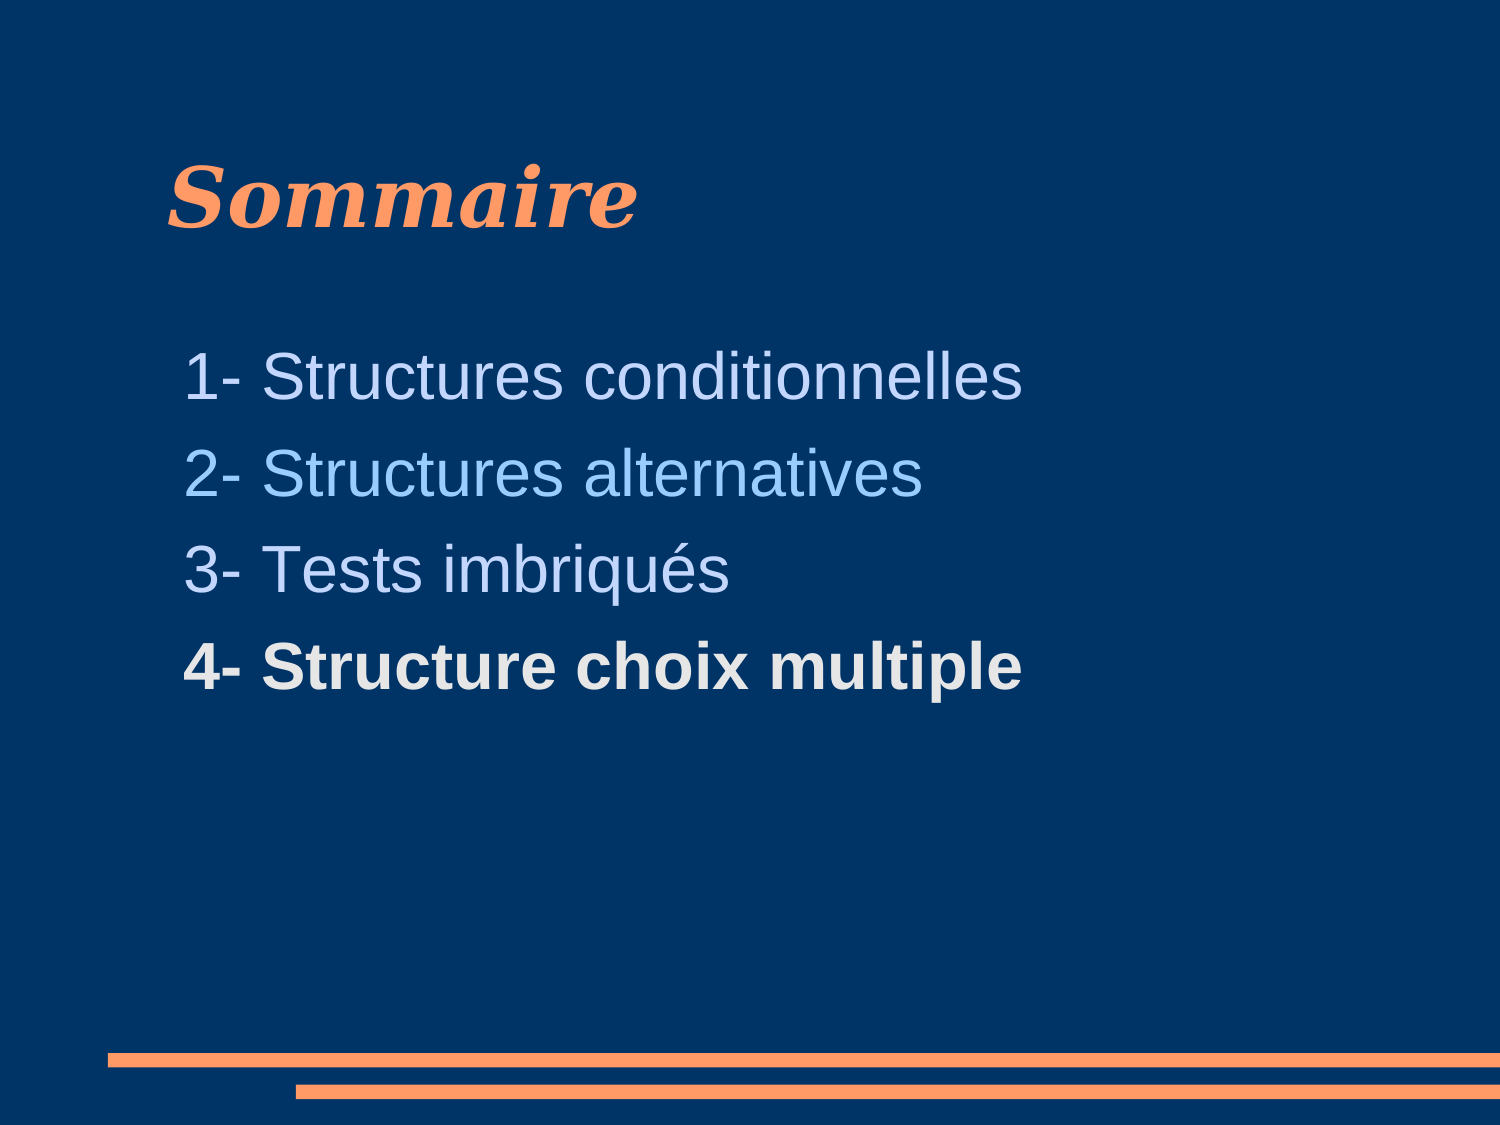

# Sommaire
	1- Structures conditionnelles
	2- Structures alternatives
	3- Tests imbriqués
	4- Structure choix multiple